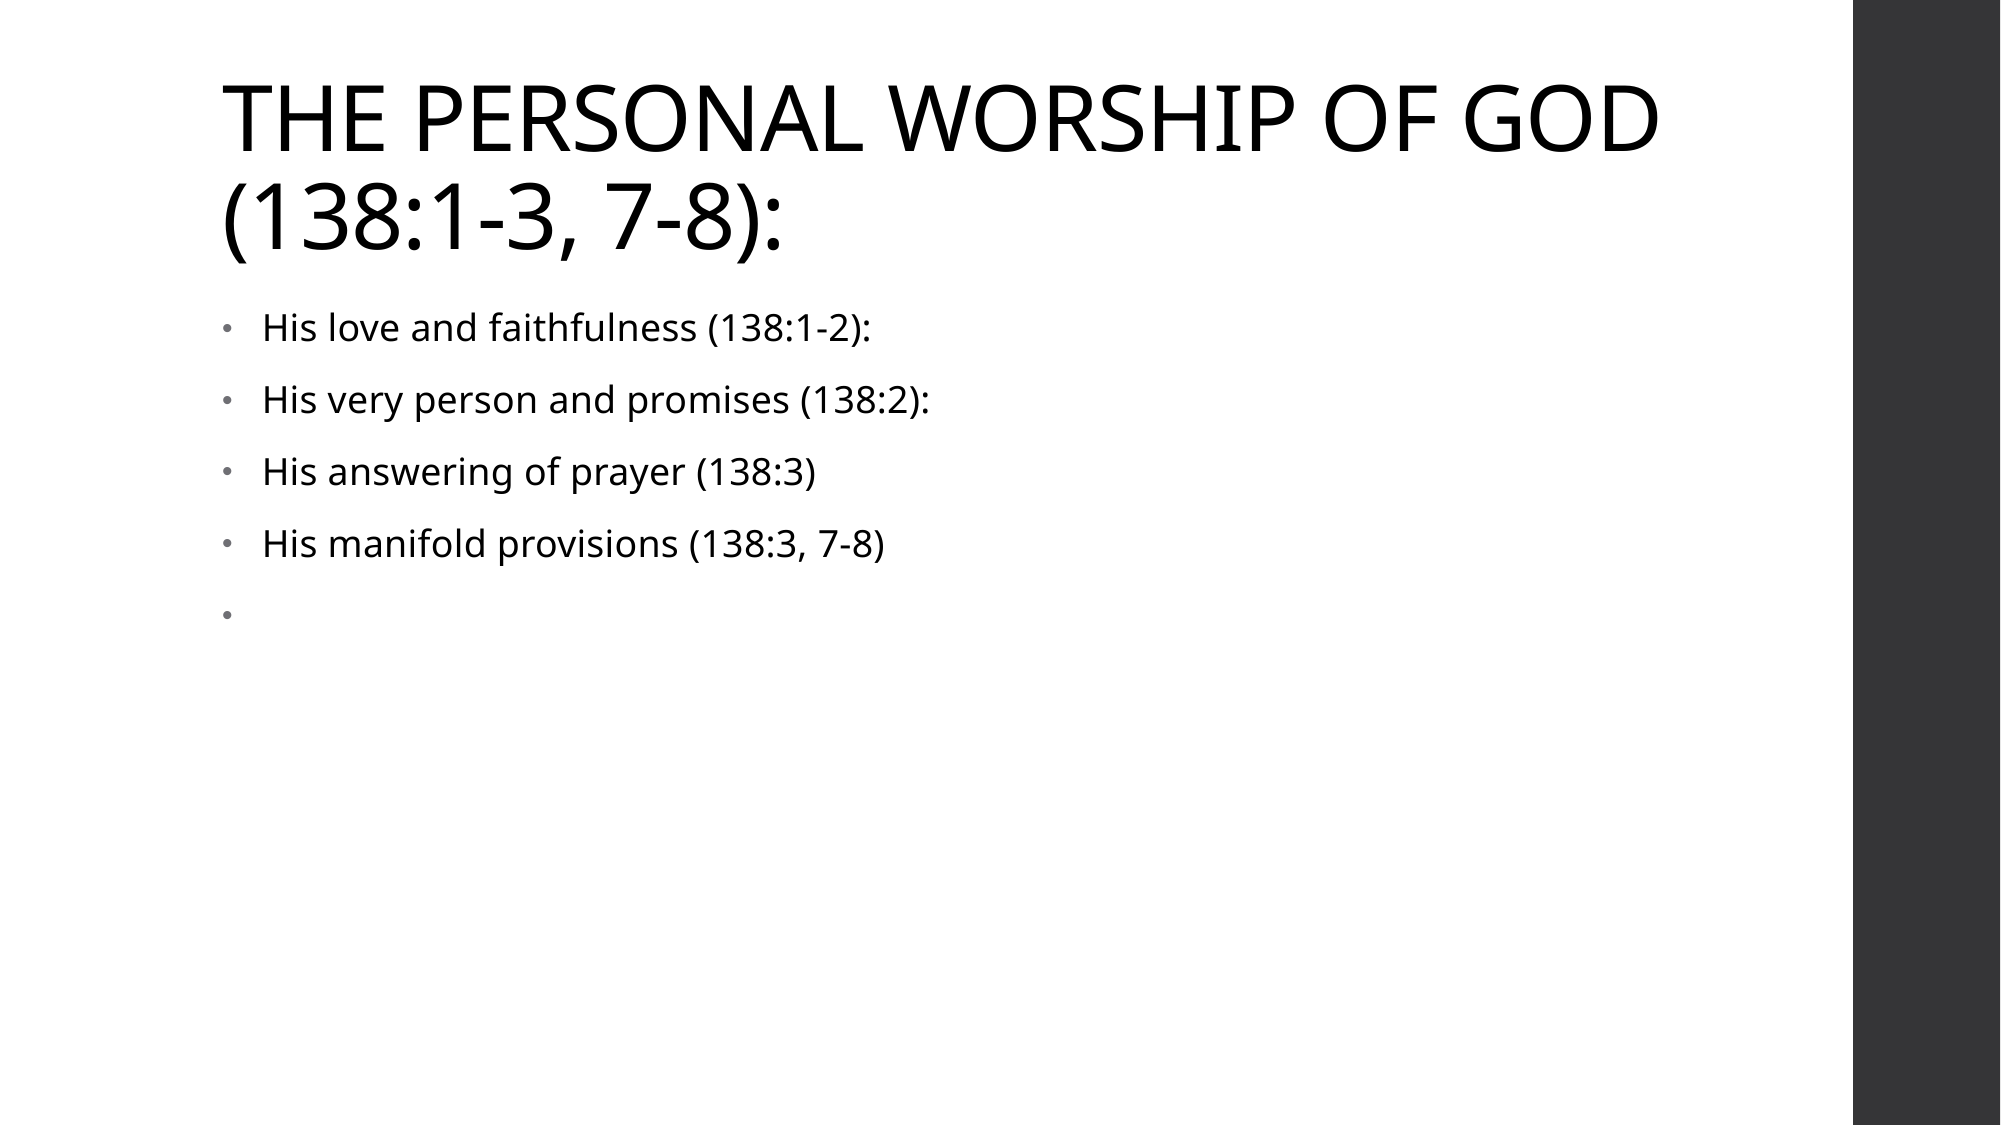

# THE PERSONAL WORSHIP OF GOD (138:1-3, 7-8):
 His love and faithfulness (138:1-2):
 His very person and promises (138:2):
 His answering of prayer (138:3)
 His manifold provisions (138:3, 7-8)